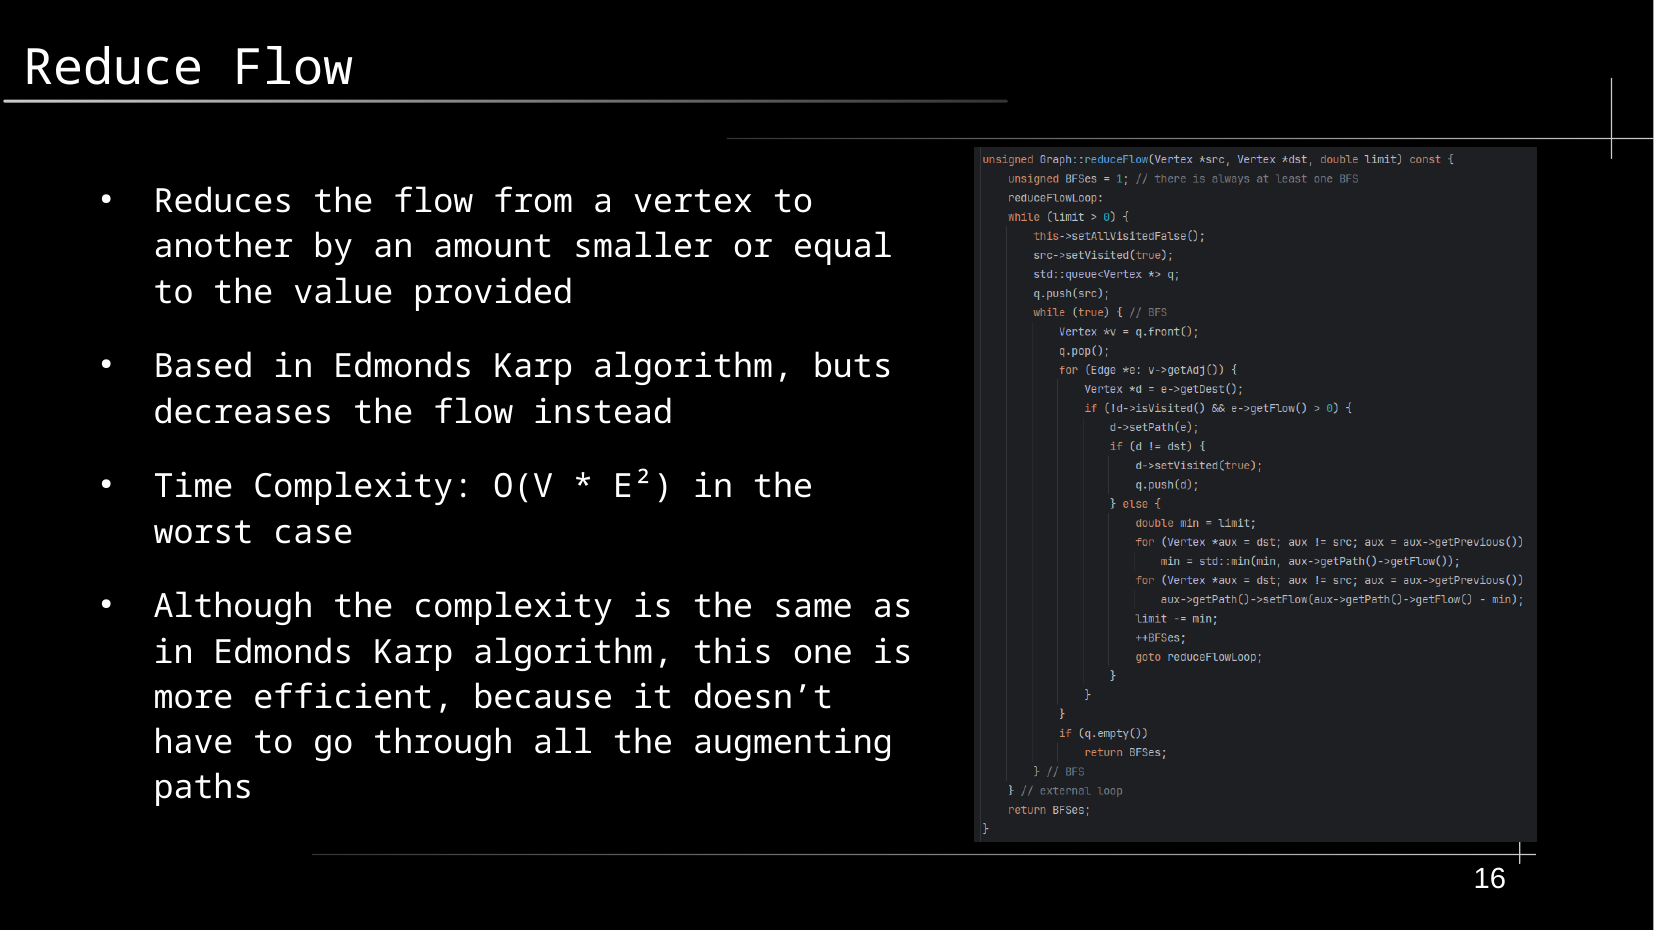

# Reduce Flow
Reduces the flow from a vertex to another by an amount smaller or equal to the value provided
Based in Edmonds Karp algorithm, buts decreases the flow instead
Time Complexity: O(V * E²) in the worst case
Although the complexity is the same as in Edmonds Karp algorithm, this one is more efficient, because it doesn’t have to go through all the augmenting paths
16